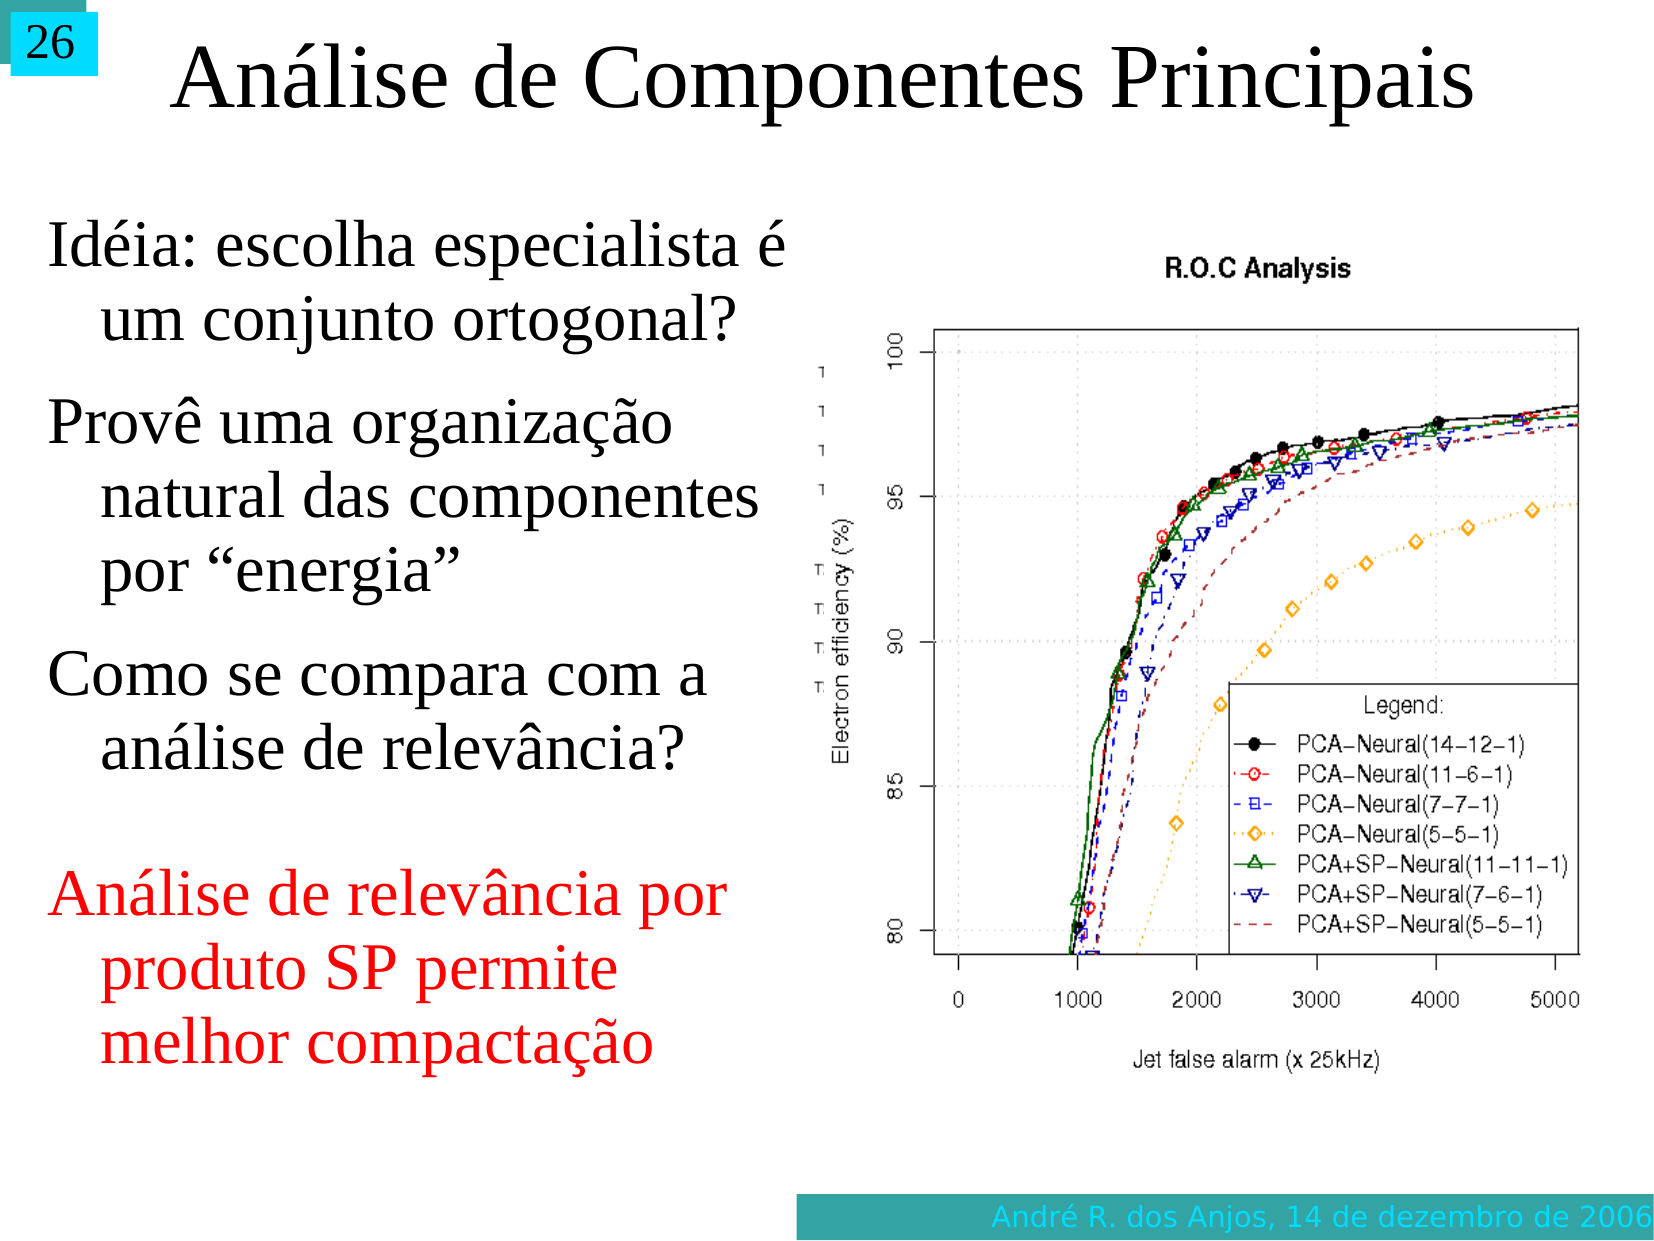

# Análise de Componentes Principais
Idéia: escolha especialista é um conjunto ortogonal?
Provê uma organização natural das componentes por “energia”
Como se compara com a análise de relevância?
Análise de relevância por produto SP permite melhor compactação